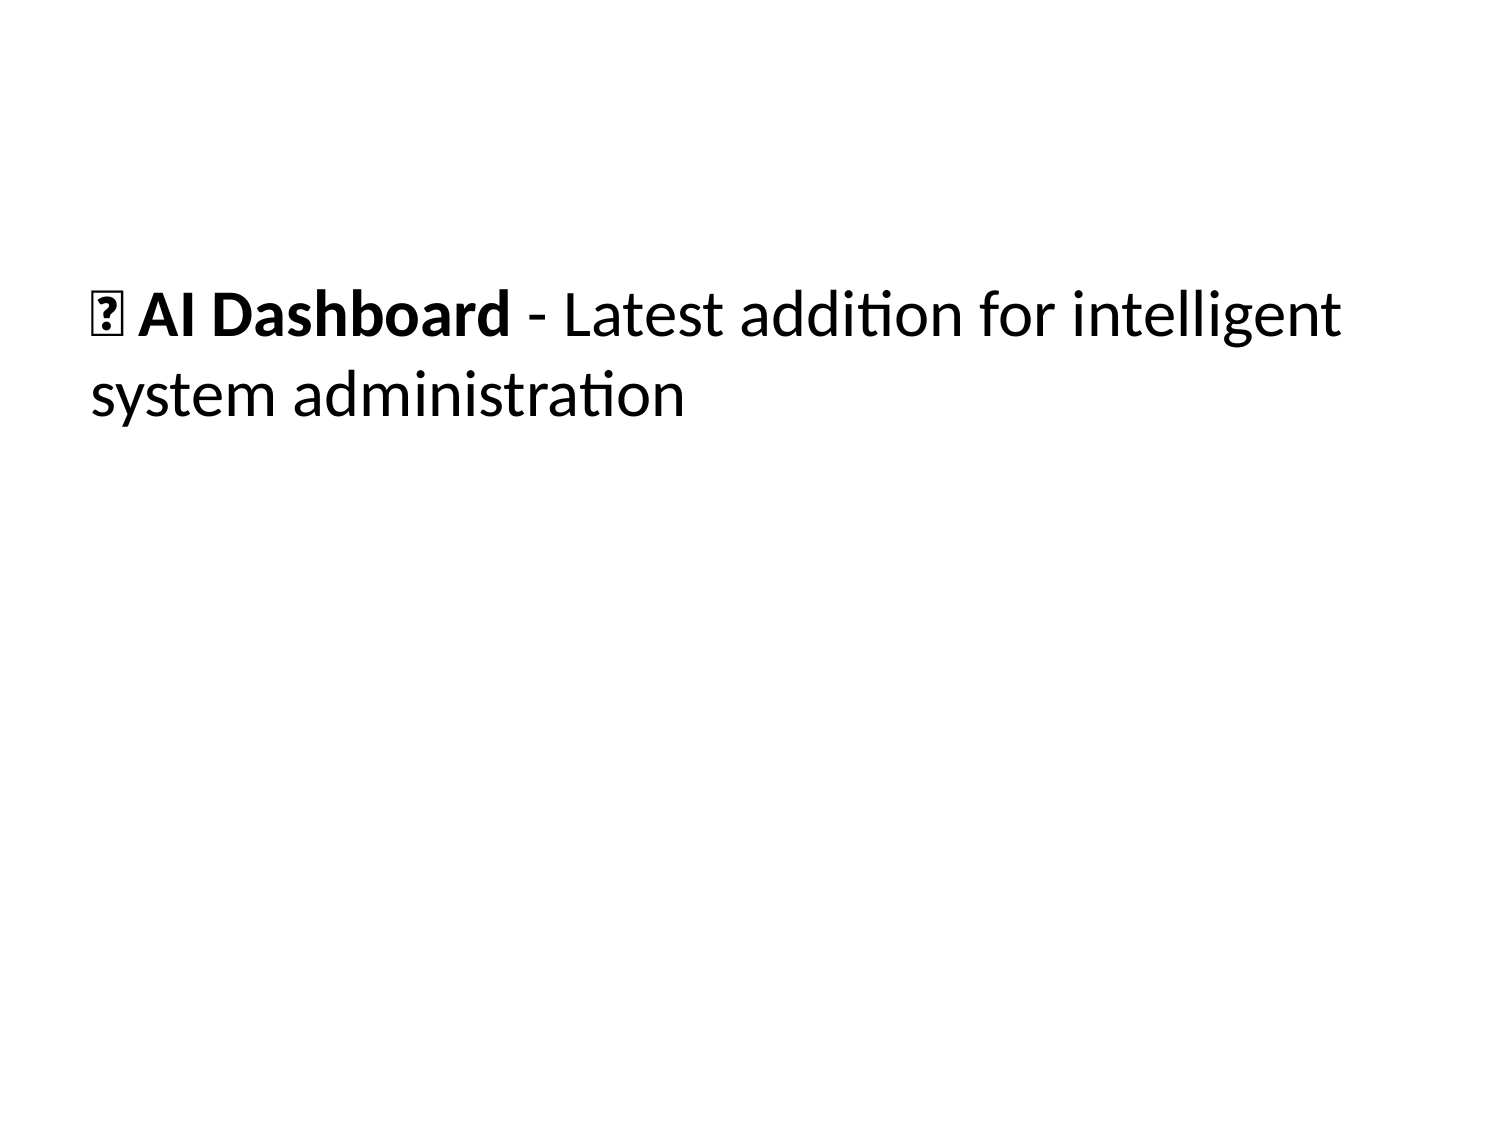

# 🤖 AI Dashboard - Latest addition for intelligent system administration